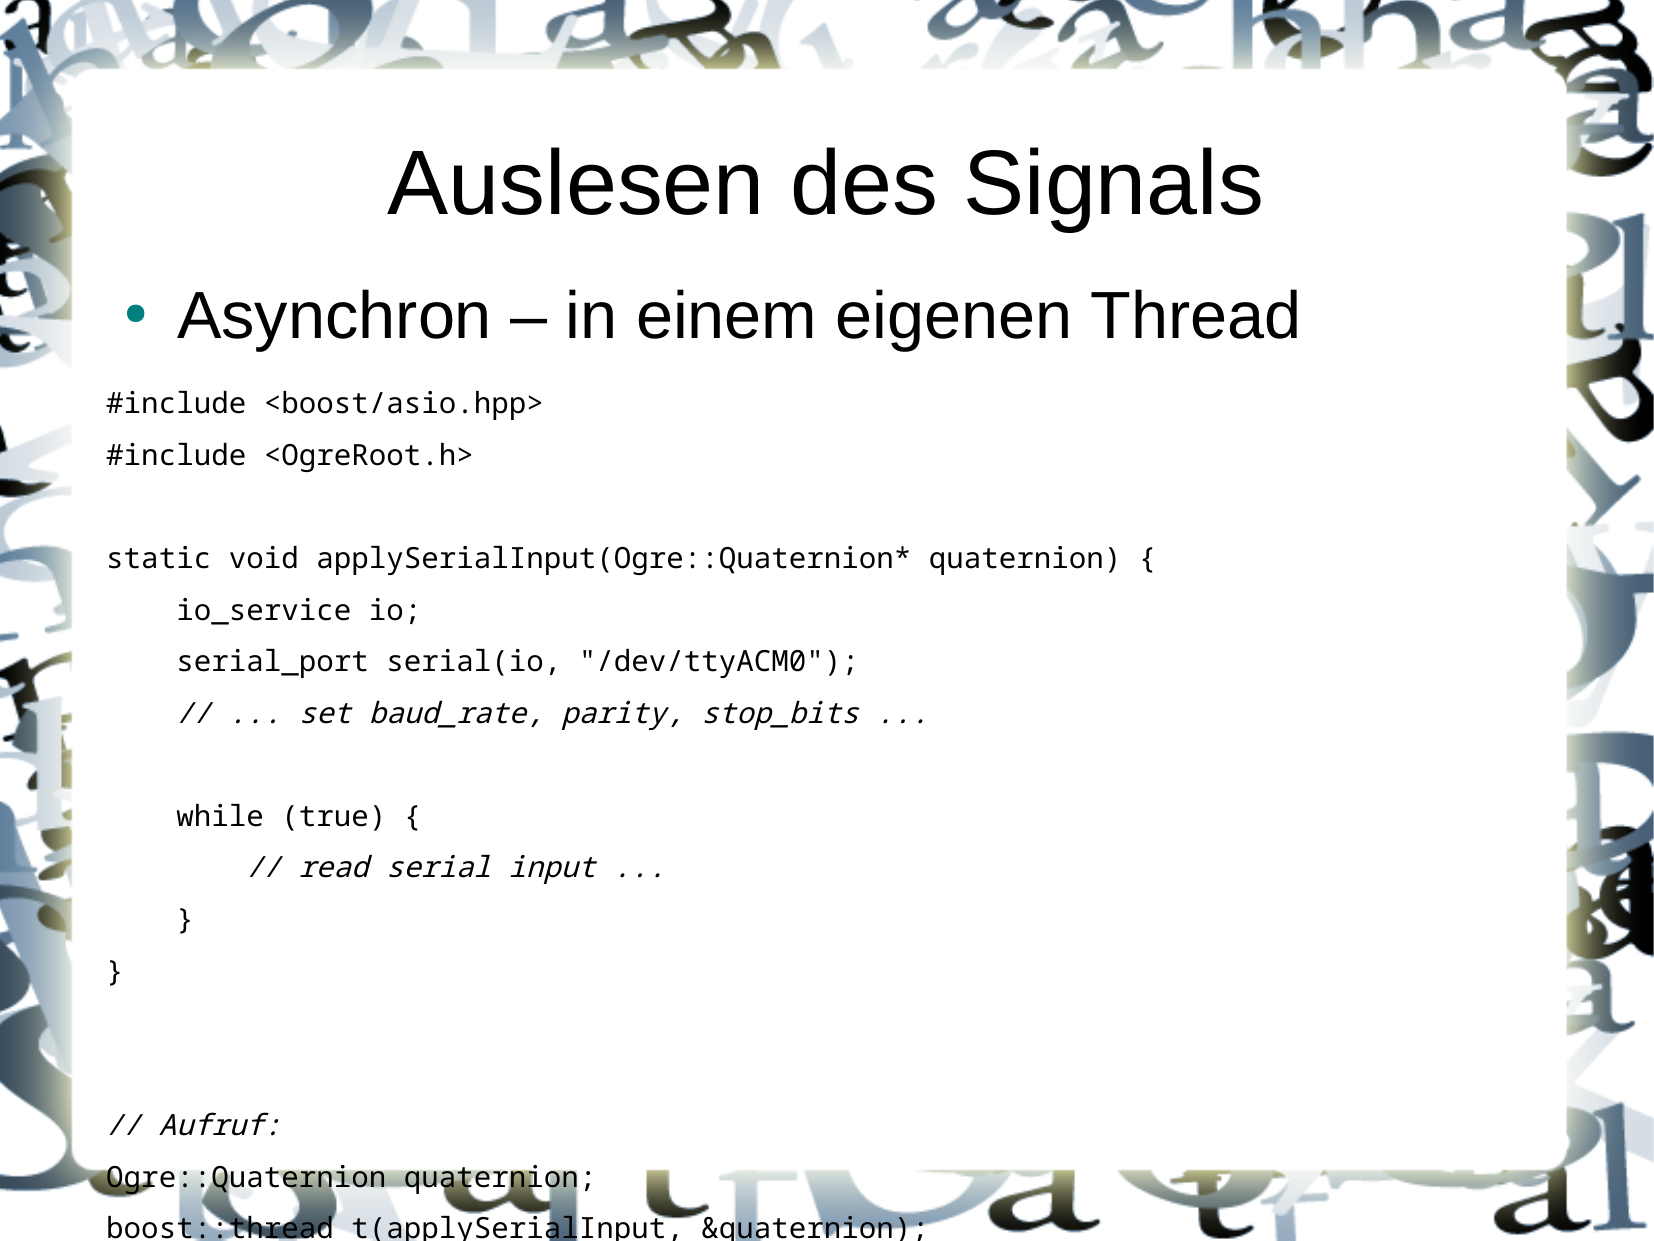

# Auslesen des Signals
Asynchron – in einem eigenen Thread
#include <boost/asio.hpp>
#include <OgreRoot.h>
static void applySerialInput(Ogre::Quaternion* quaternion) {
 io_service io;
 serial_port serial(io, "/dev/ttyACM0");
 // ... set baud_rate, parity, stop_bits ...
 while (true) {
 // read serial input ...
 }
}
// Aufruf:
Ogre::Quaternion quaternion;
boost::thread t(applySerialInput, &quaternion);
t.detach();